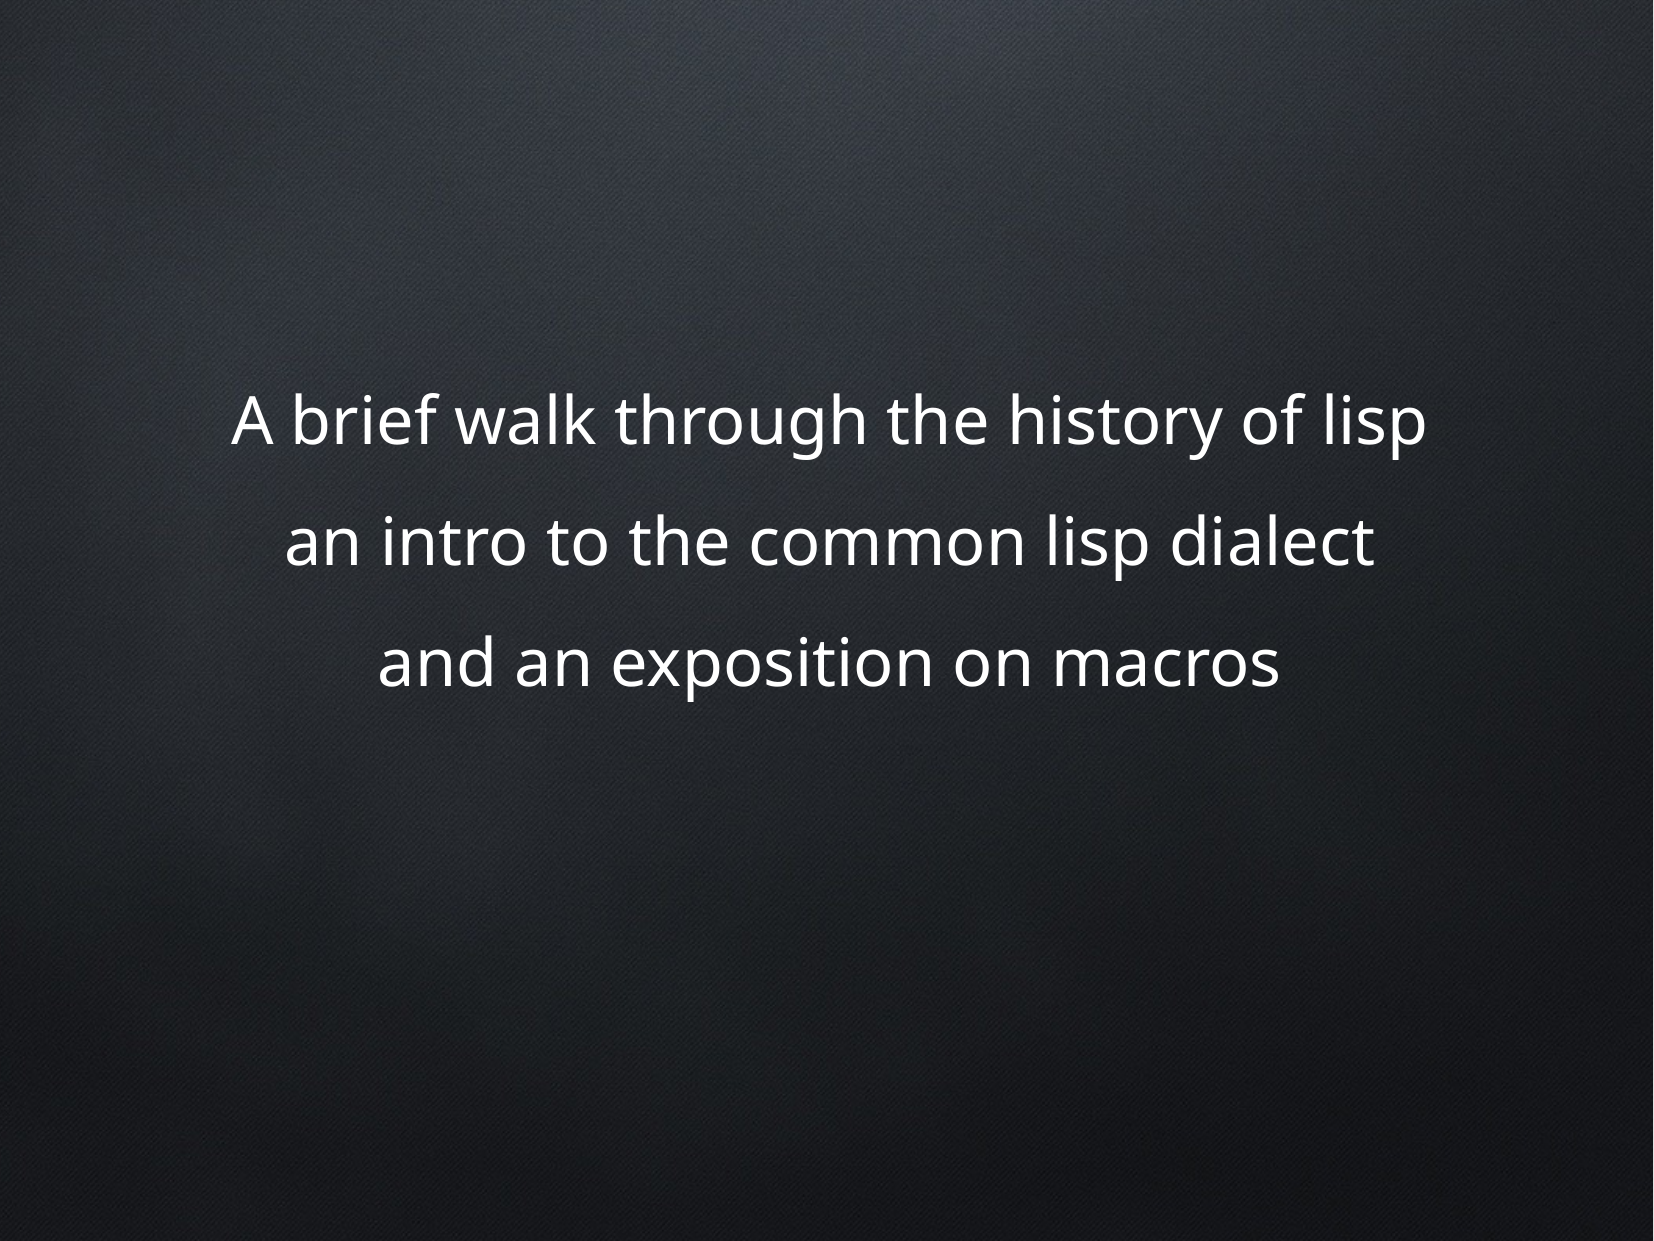

# A brief walk through the history of lisp
an intro to the common lisp dialect
and an exposition on macros